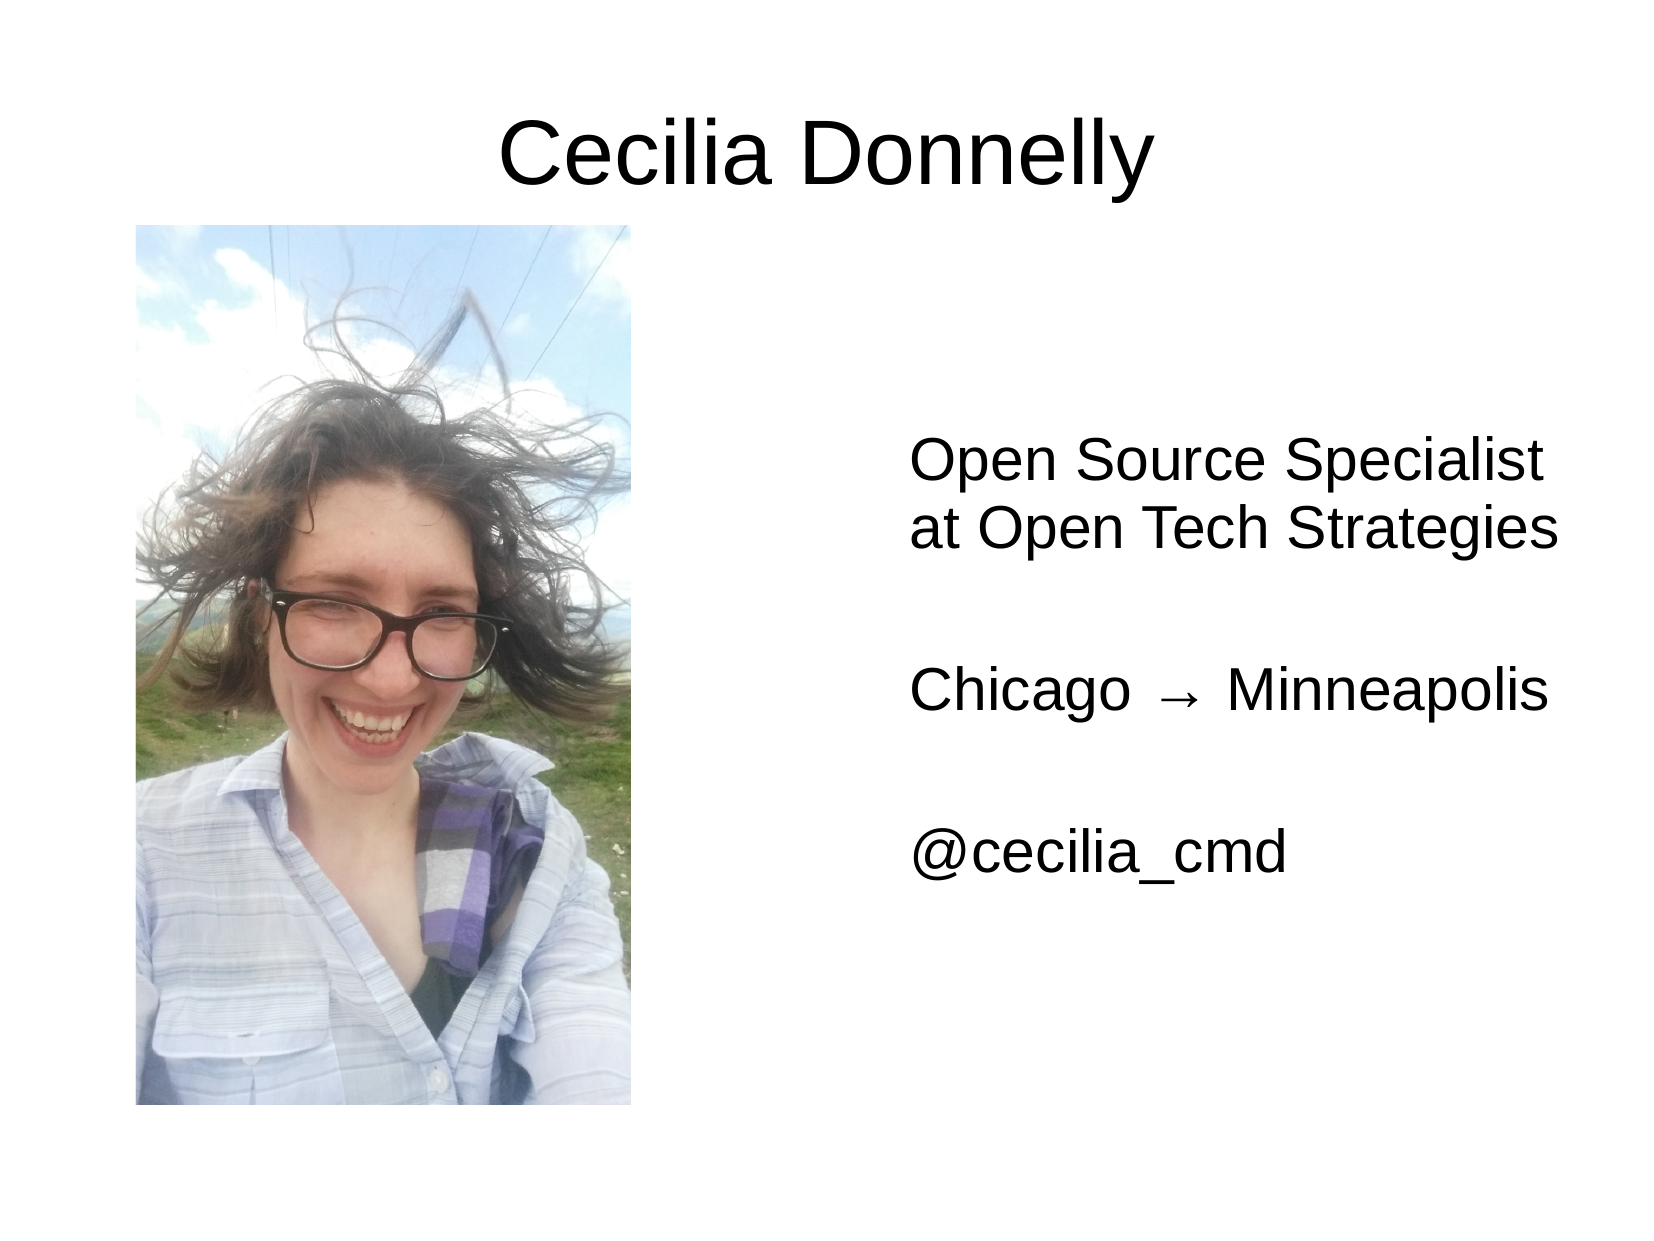

# Cecilia Donnelly
Open Source Specialist at Open Tech Strategies
Chicago → Minneapolis
@cecilia_cmd